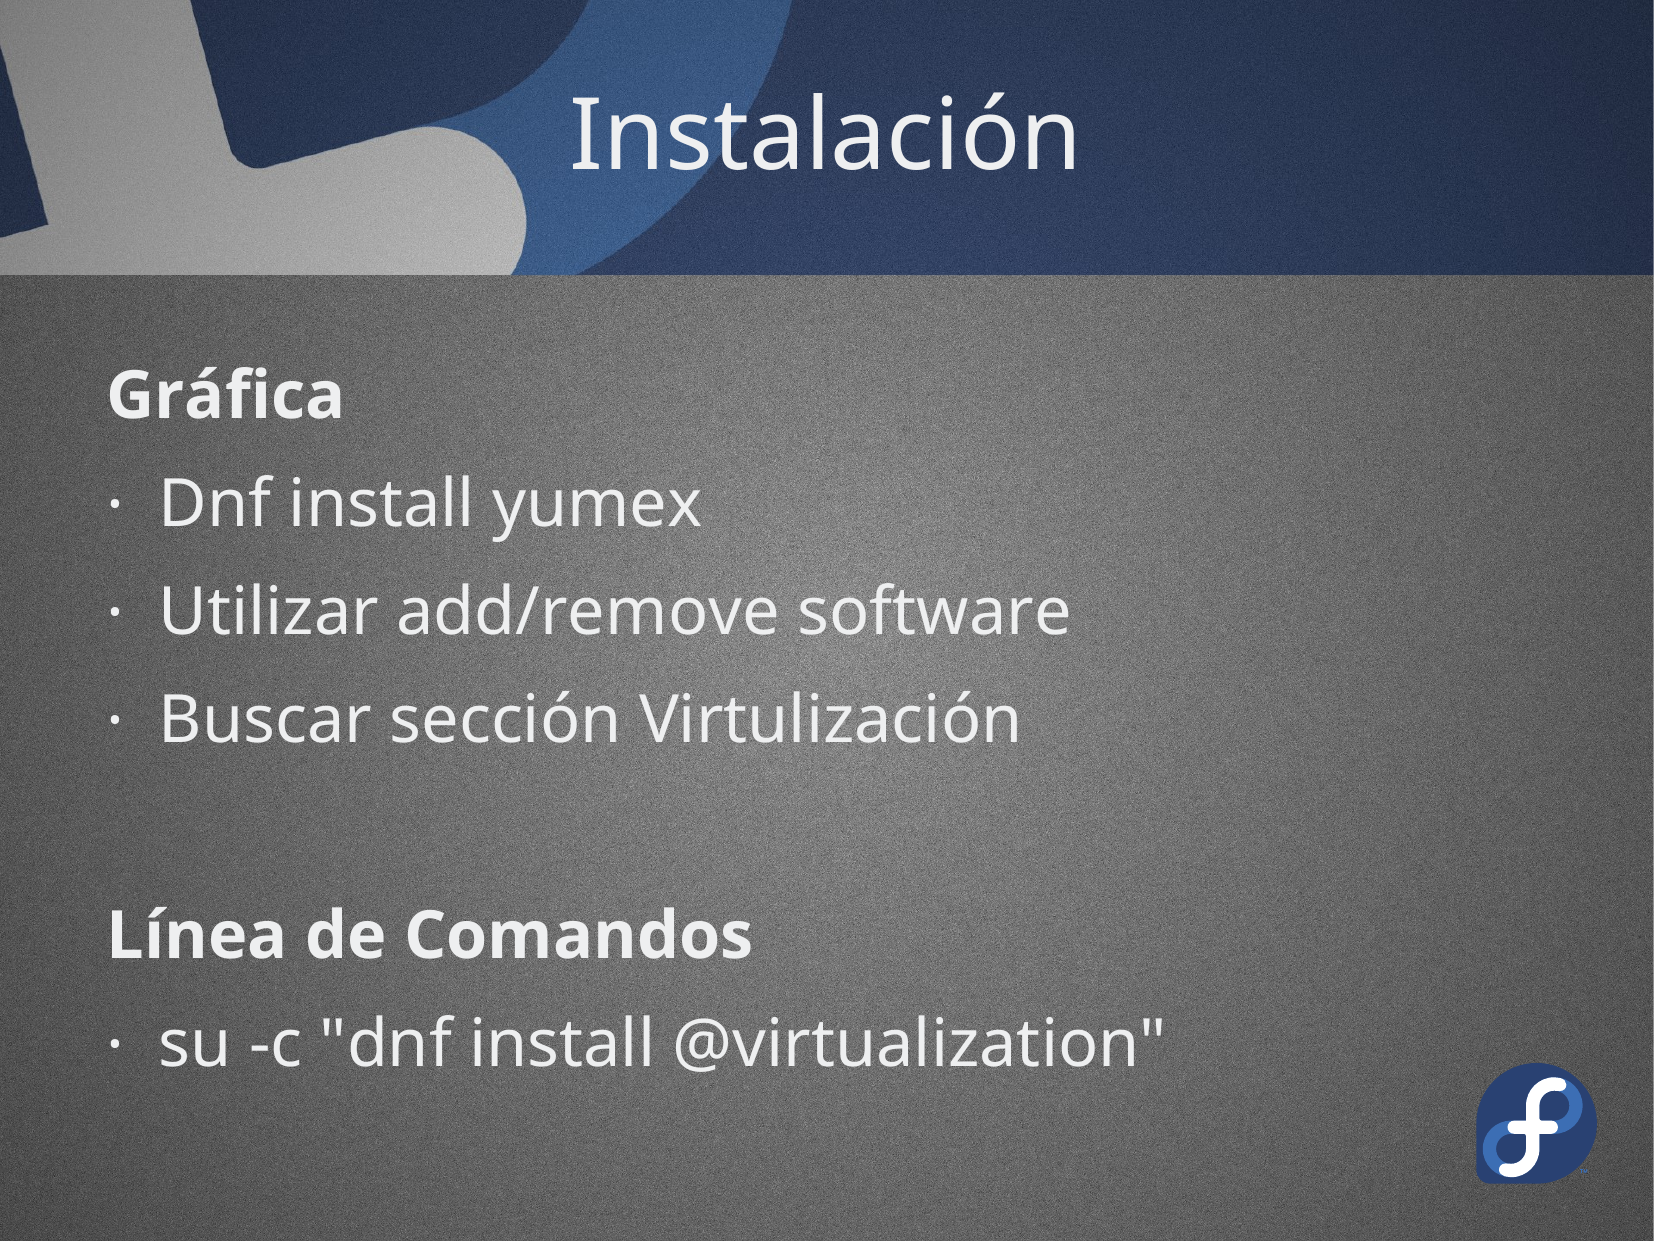

Instalación
Gráfica
Dnf install yumex
Utilizar add/remove software
Buscar sección Virtulización
Línea de Comandos
su -c "dnf install @virtualization"